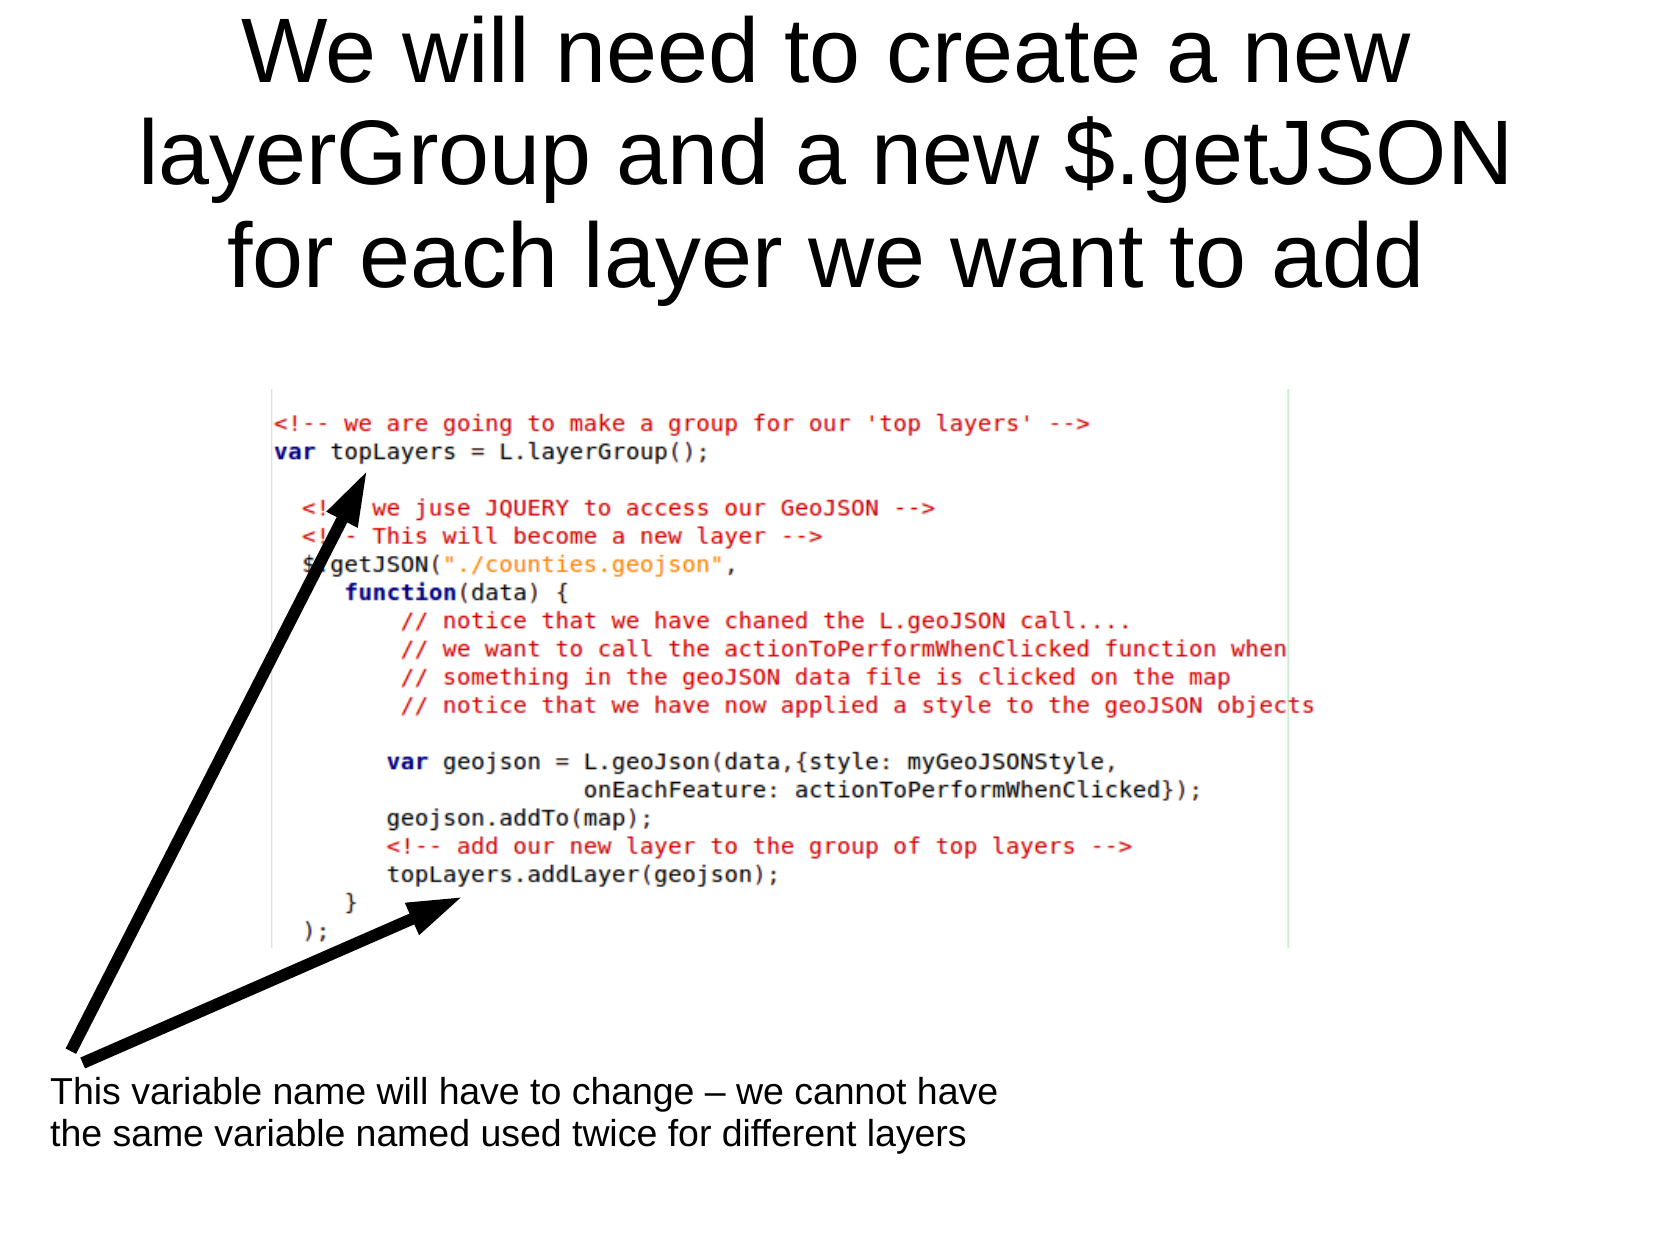

# We will need to create a new layerGroup and a new $.getJSON for each layer we want to add
This variable name will have to change – we cannot have the same variable named used twice for different layers